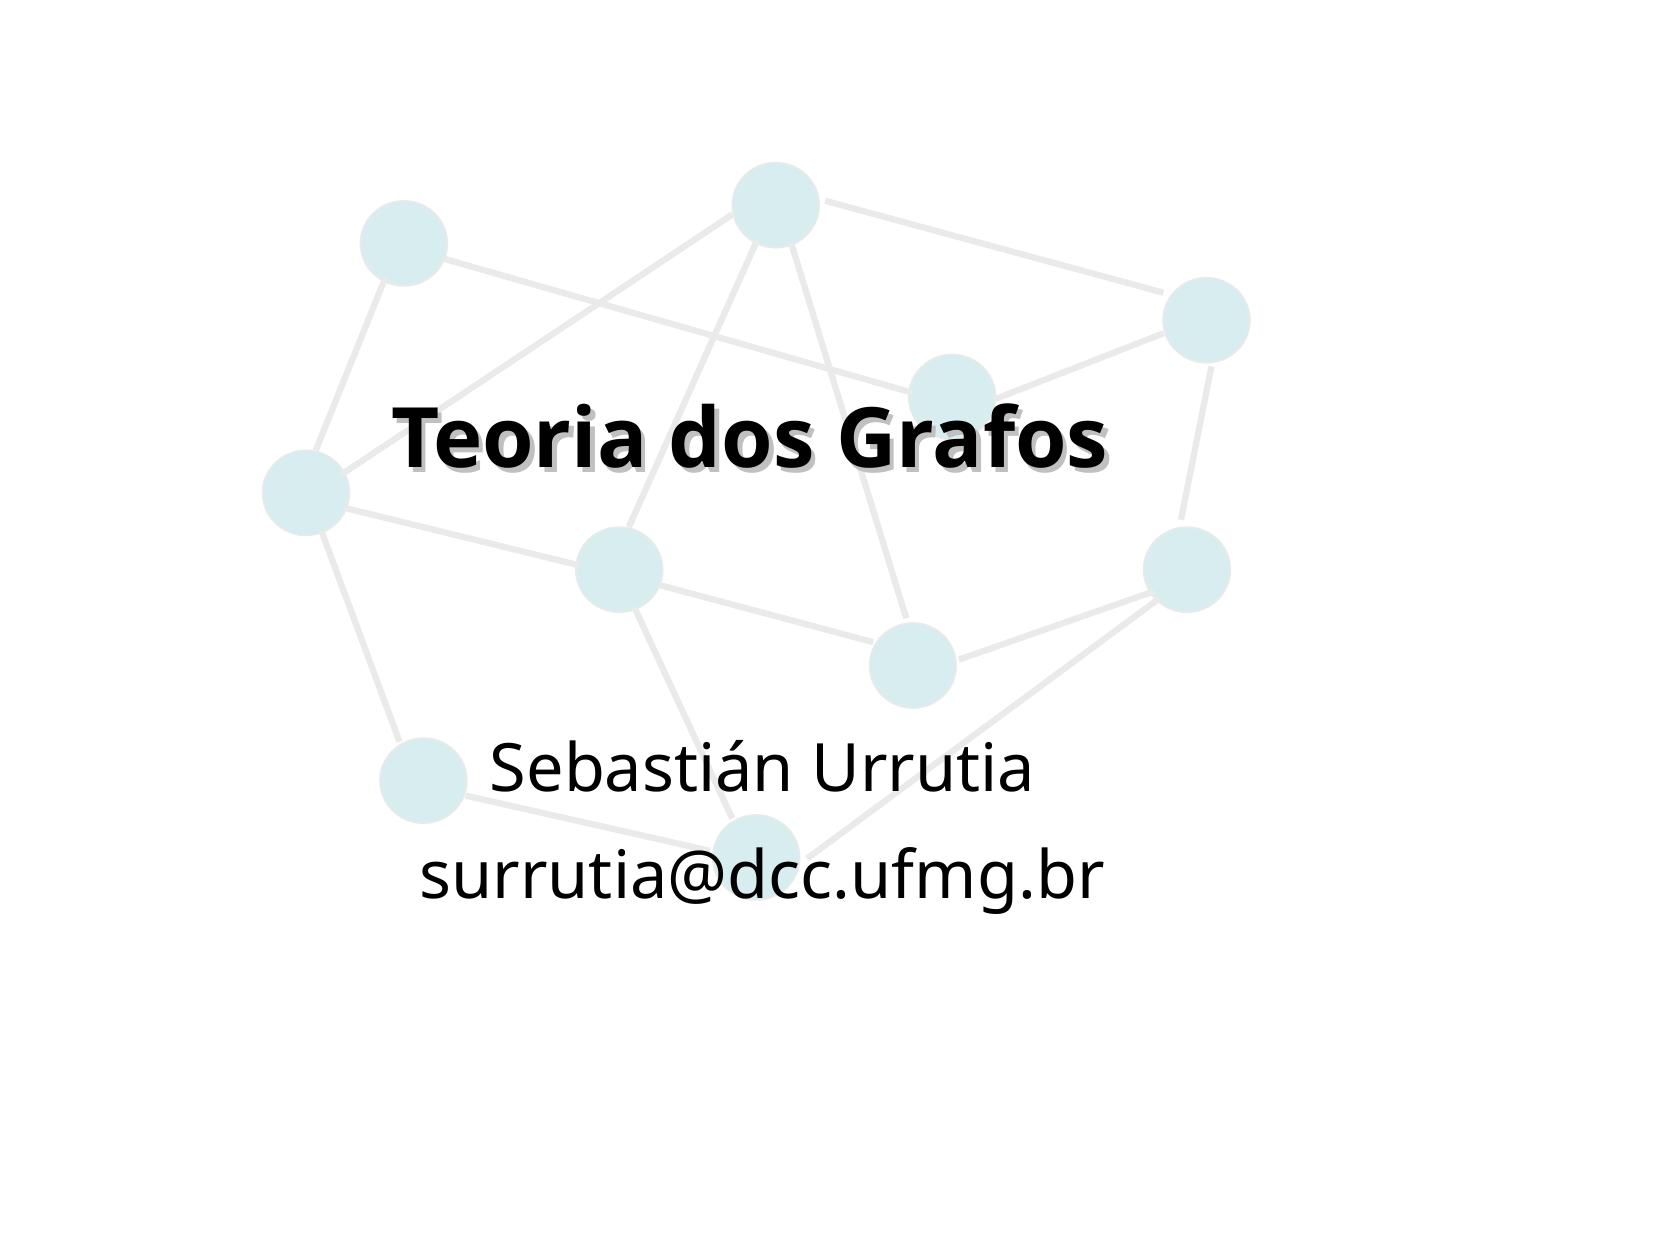

# Teoria dos Grafos
Sebastián Urrutia
surrutia@dcc.ufmg.br